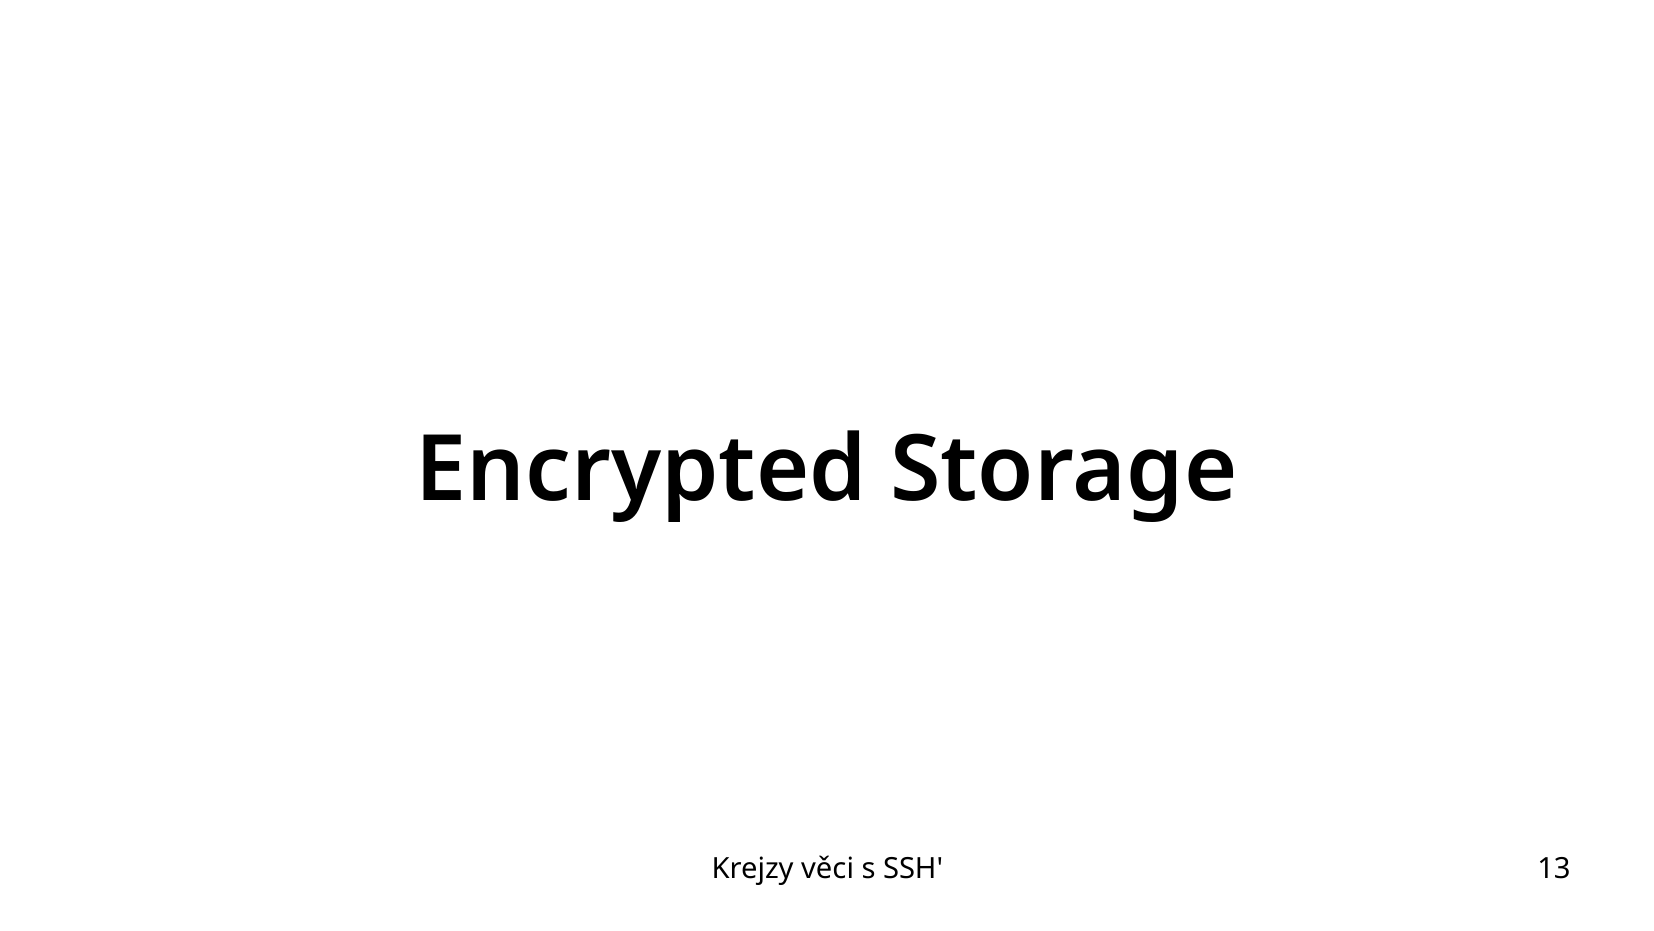

# Encrypted Storage
Krejzy věci s SSH'
13